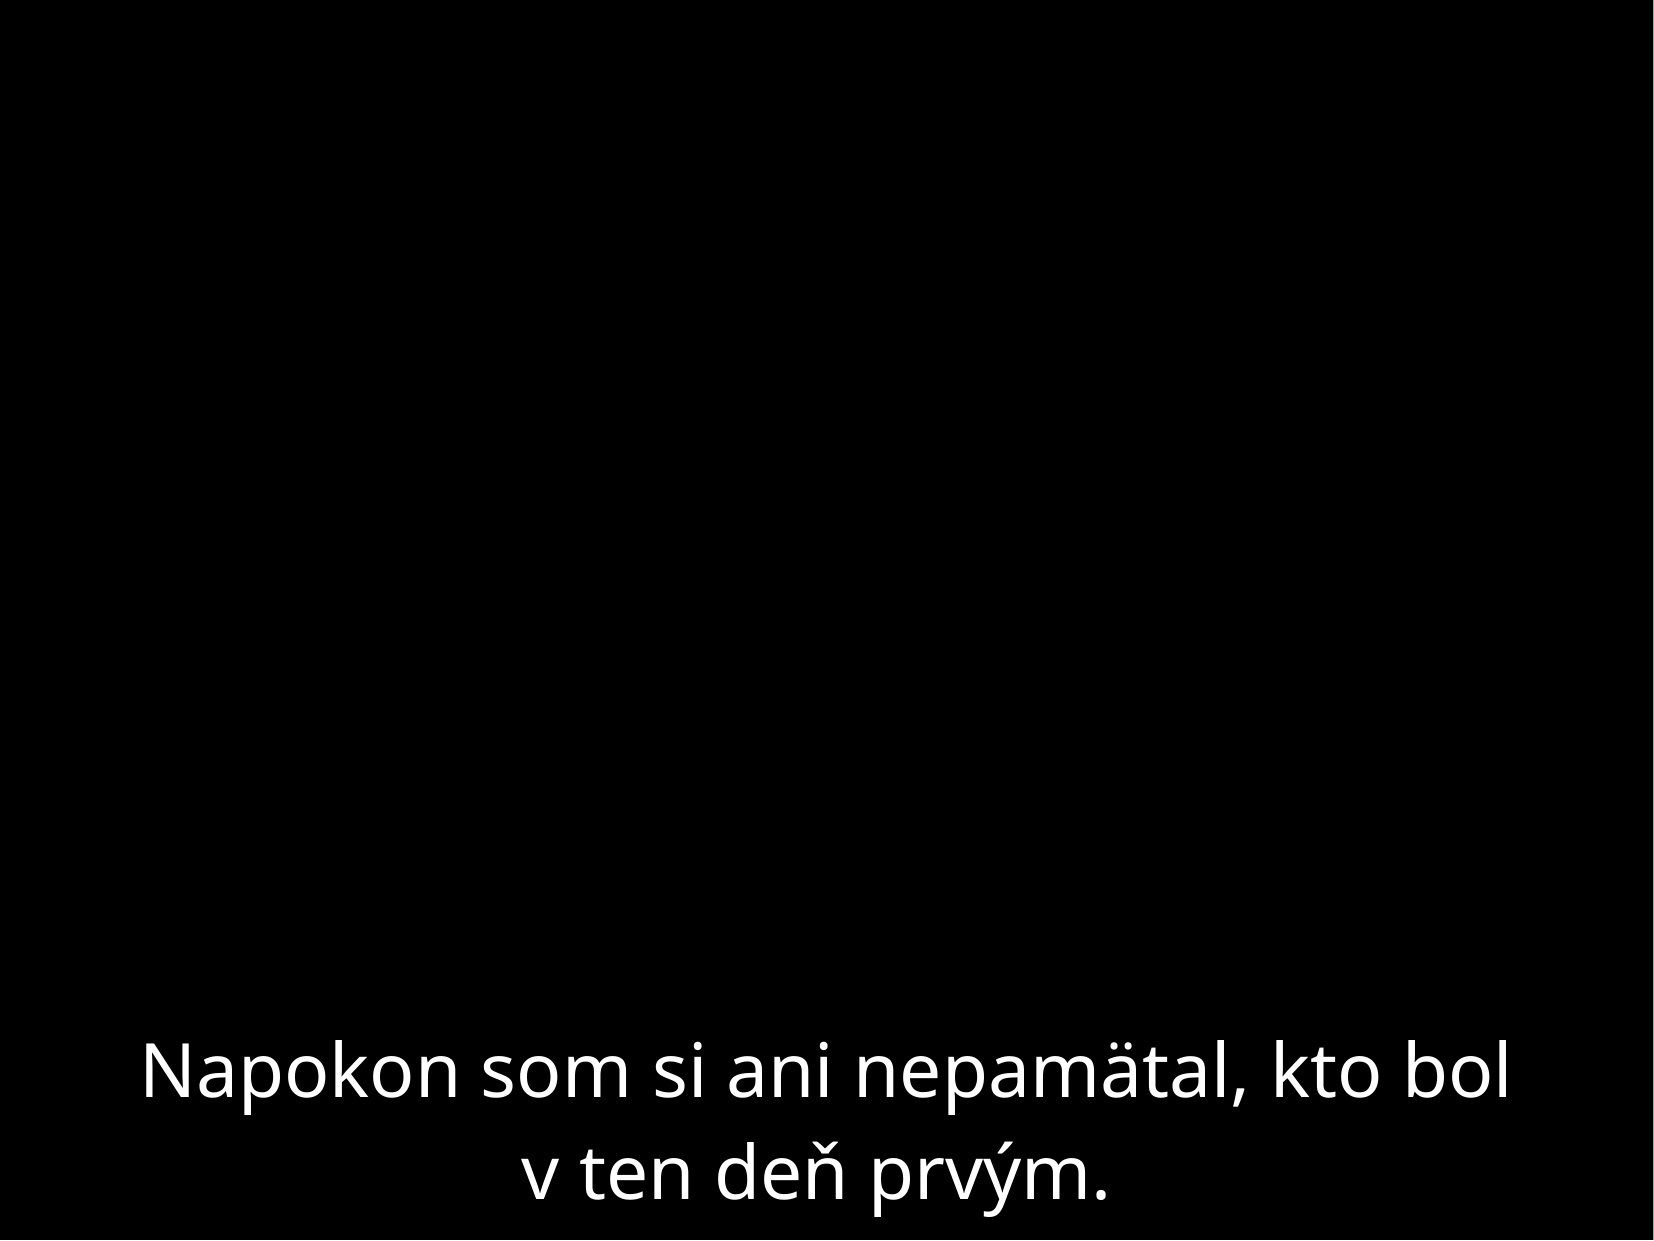

# Napokon som si ani nepamätal, kto bol v ten deň prvým.